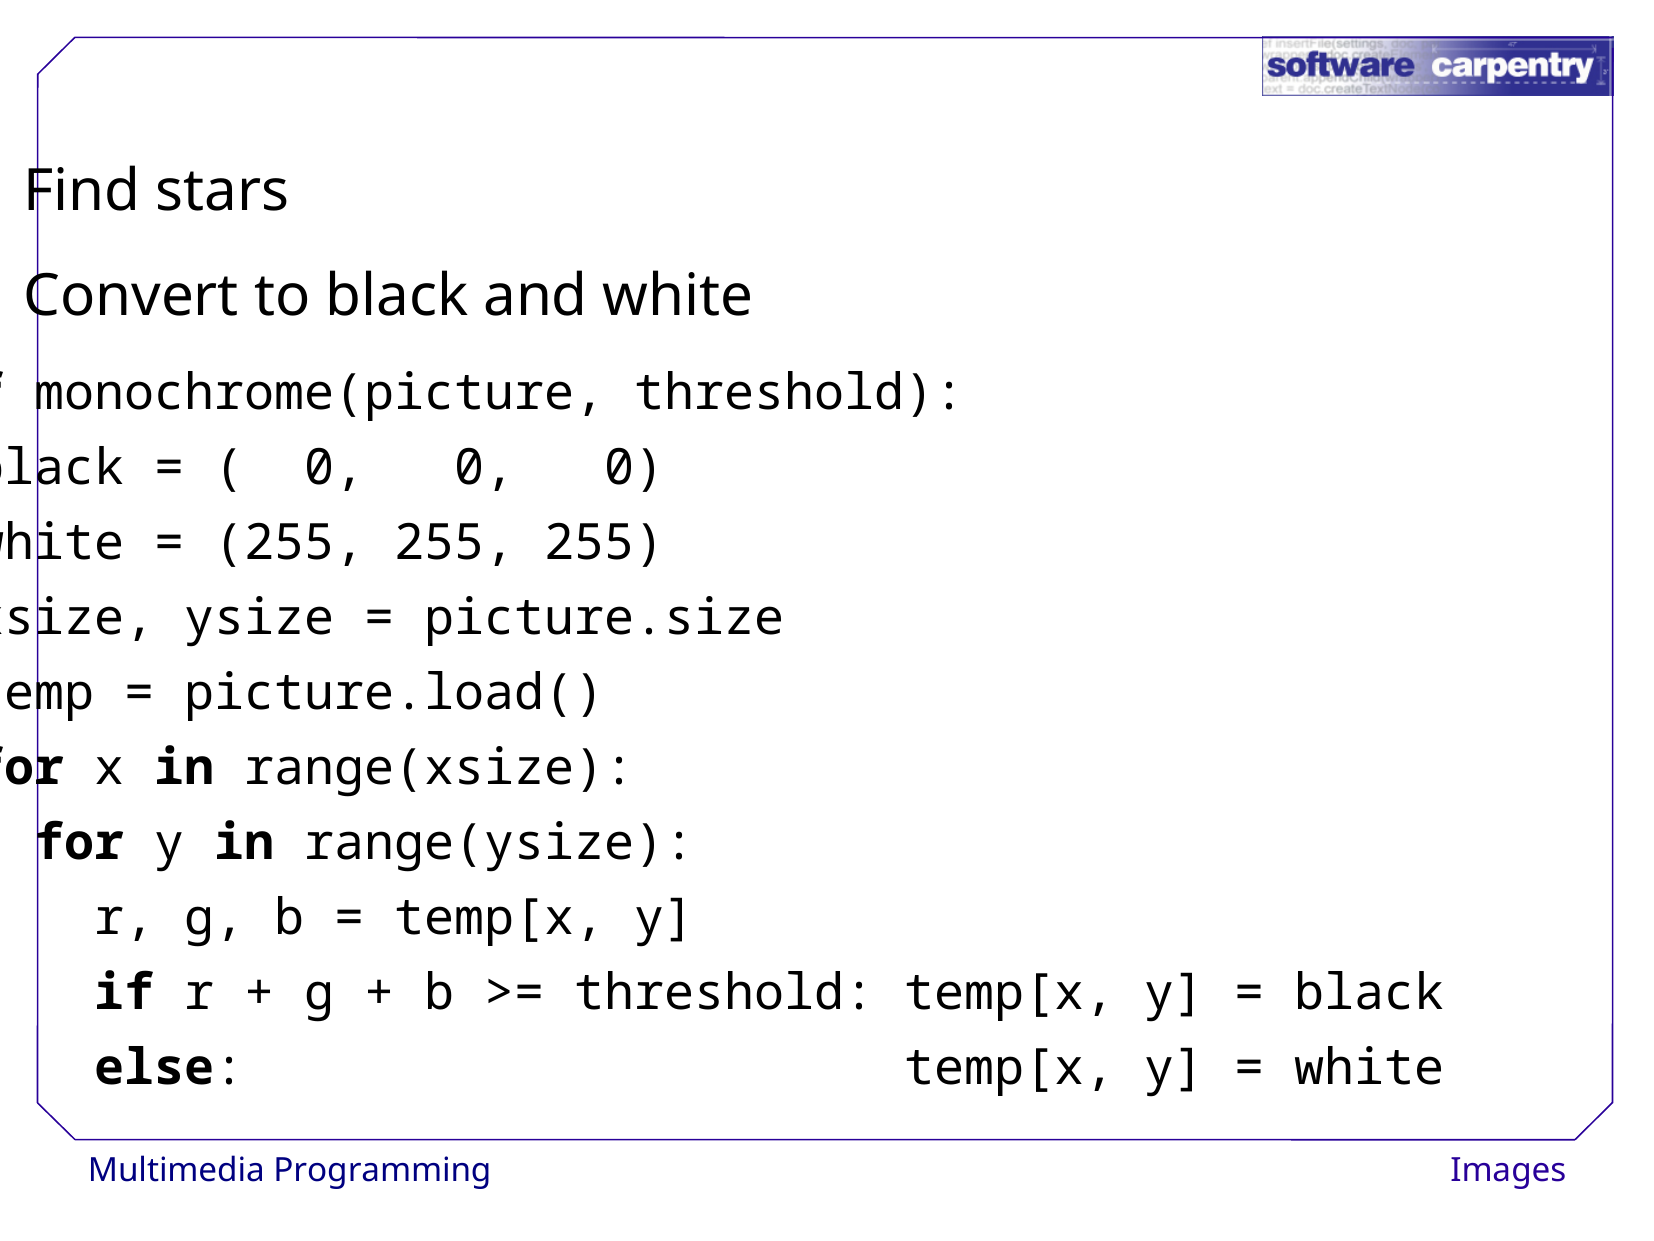

Find stars
Convert to black and white
def monochrome(picture, threshold):
 black = ( 0, 0, 0)
 white = (255, 255, 255)
 xsize, ysize = picture.size
 temp = picture.load()
 for x in range(xsize):
 for y in range(ysize):
 r, g, b = temp[x, y]
 if r + g + b >= threshold: temp[x, y] = black
 else: temp[x, y] = white